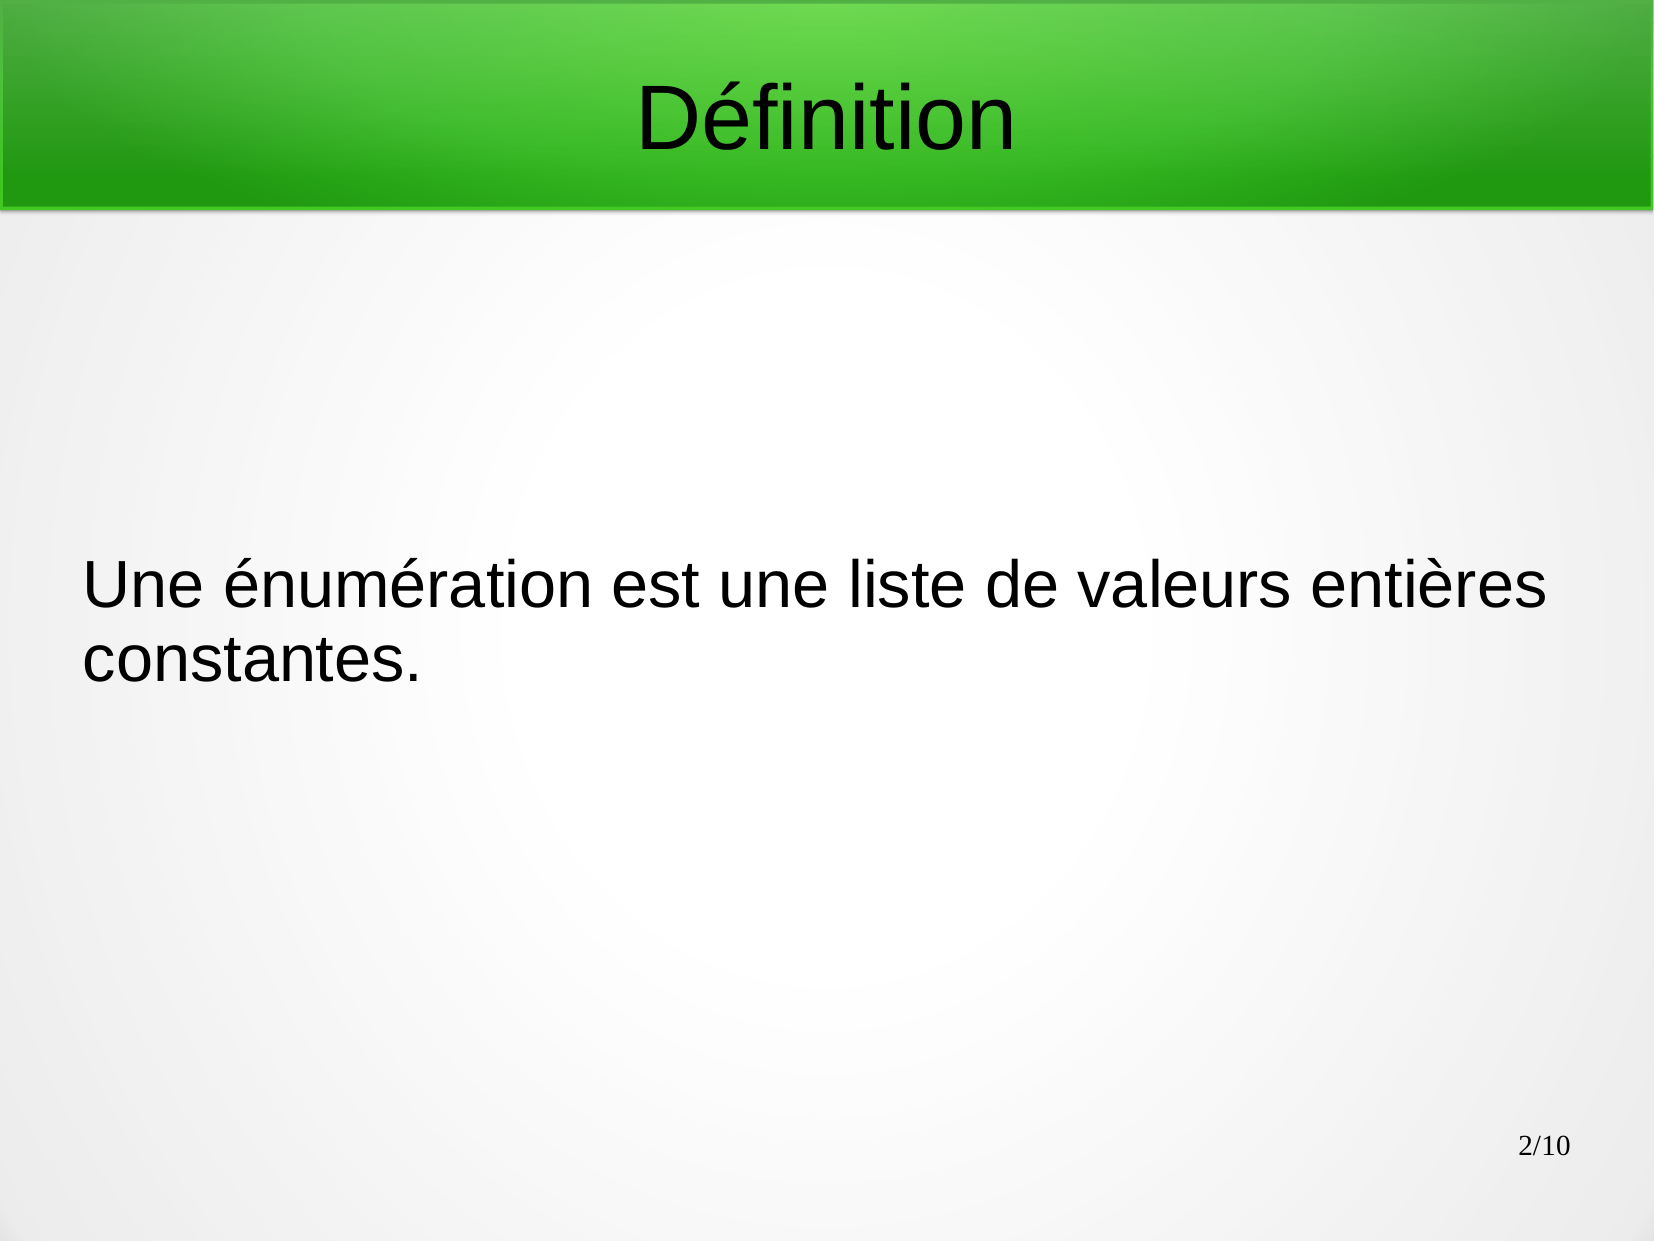

# Définition
Une énumération est une liste de valeurs entières constantes.
2